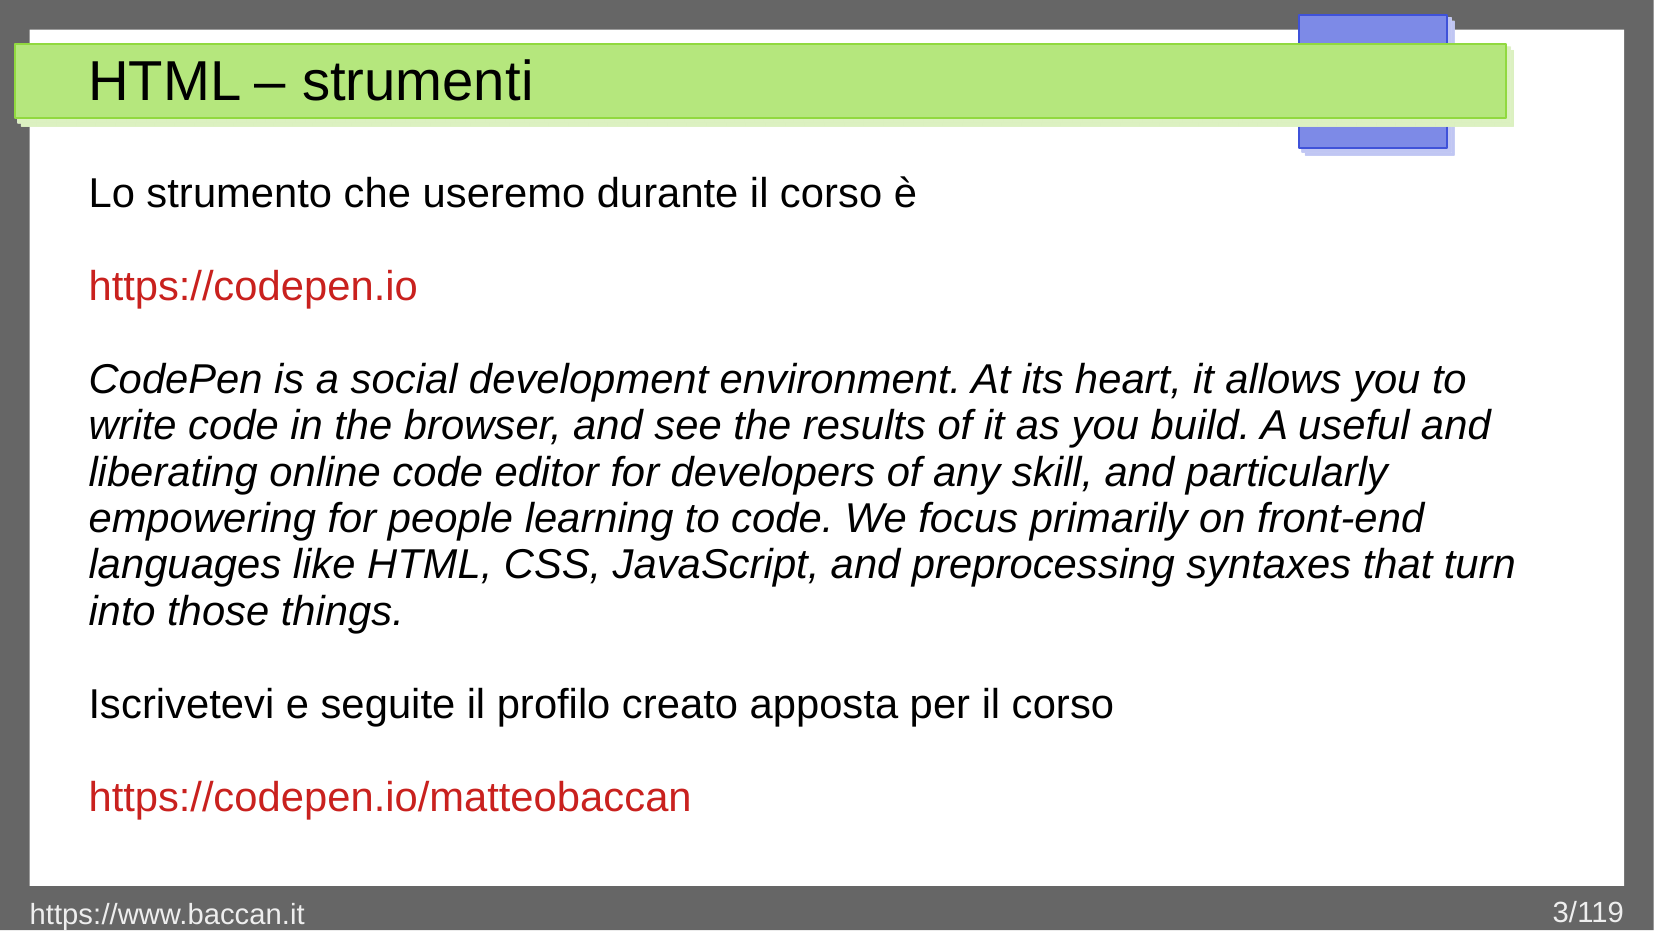

# HTML – strumenti
Lo strumento che useremo durante il corso è
https://codepen.io
CodePen is a social development environment. At its heart, it allows you to write code in the browser, and see the results of it as you build. A useful and liberating online code editor for developers of any skill, and particularly empowering for people learning to code. We focus primarily on front-end languages like HTML, CSS, JavaScript, and preprocessing syntaxes that turn into those things.
Iscrivetevi e seguite il profilo creato apposta per il corso
https://codepen.io/matteobaccan
3
https://www.baccan.it